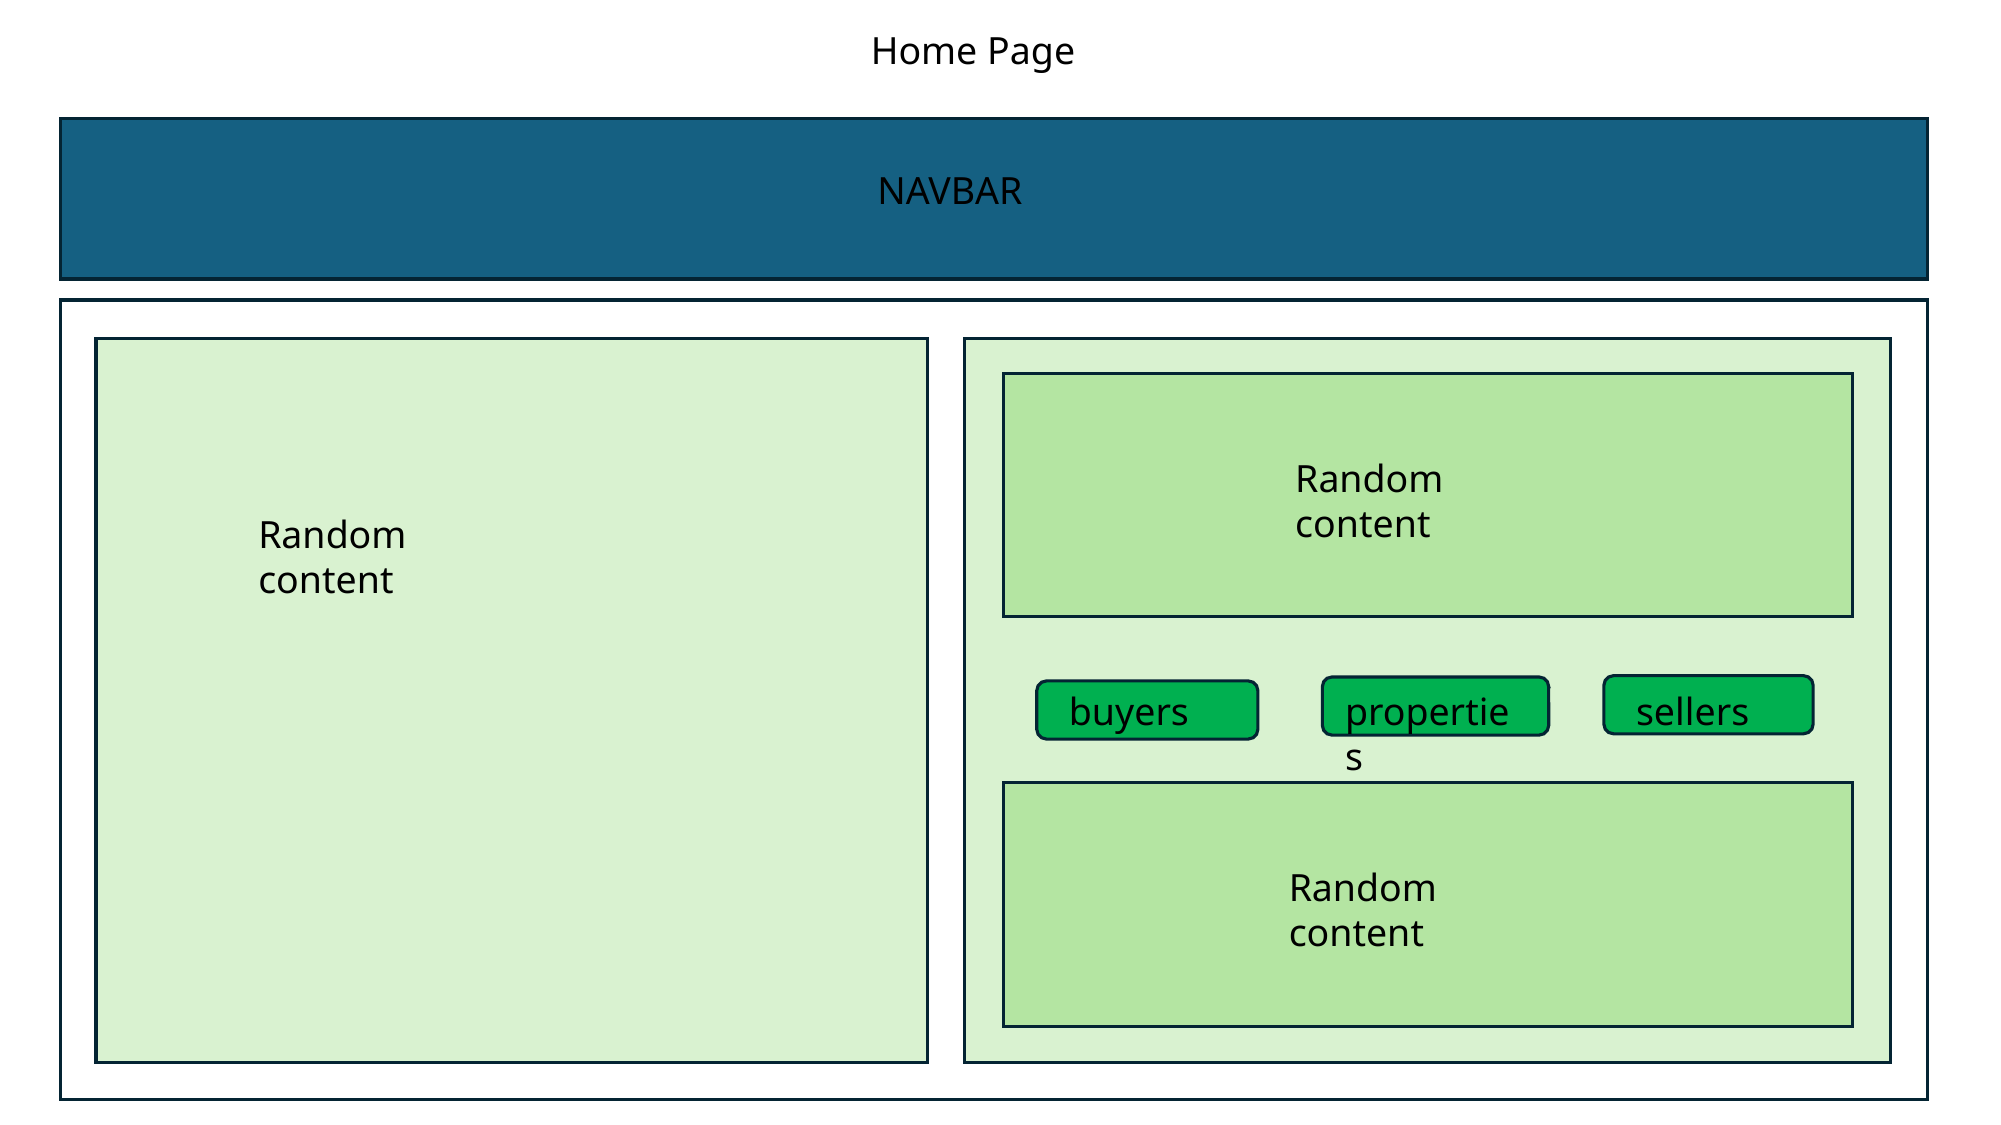

Home Page
NAVBAR
Random content
Random content
buyers
properties
sellers
Random content